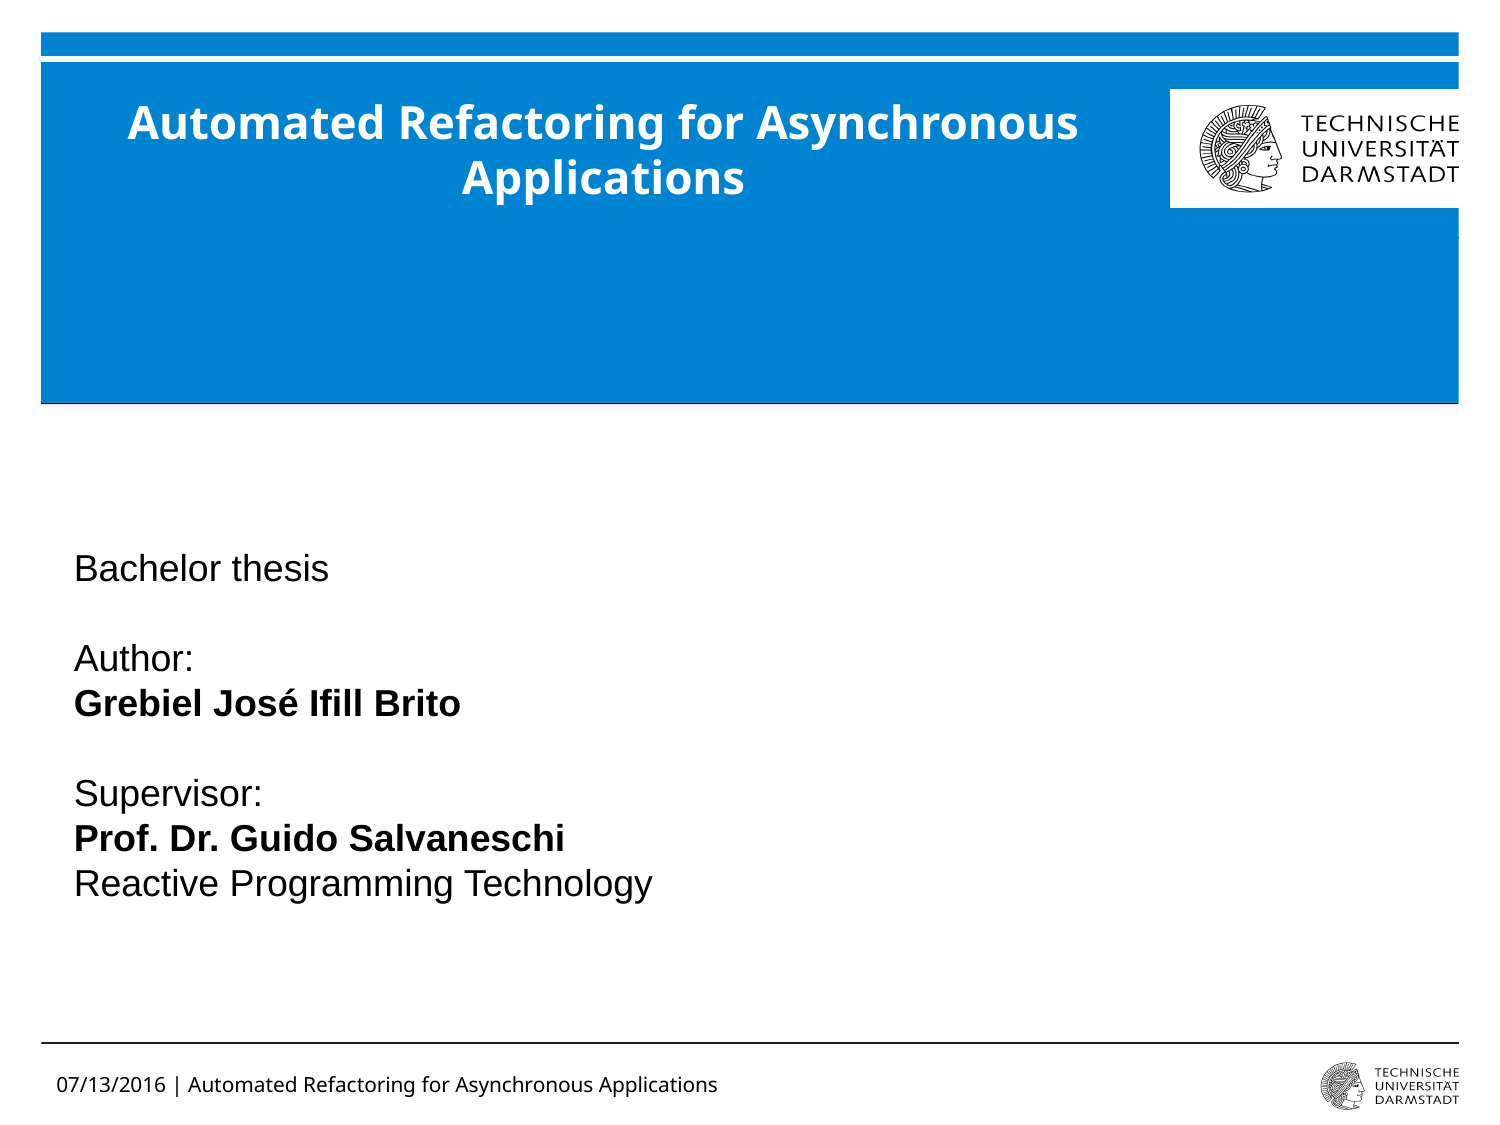

Automated Refactoring for Asynchronous Applications
Bachelor thesis
Author:
Grebiel José Ifill Brito
Supervisor:
Prof. Dr. Guido Salvaneschi
Reactive Programming Technology